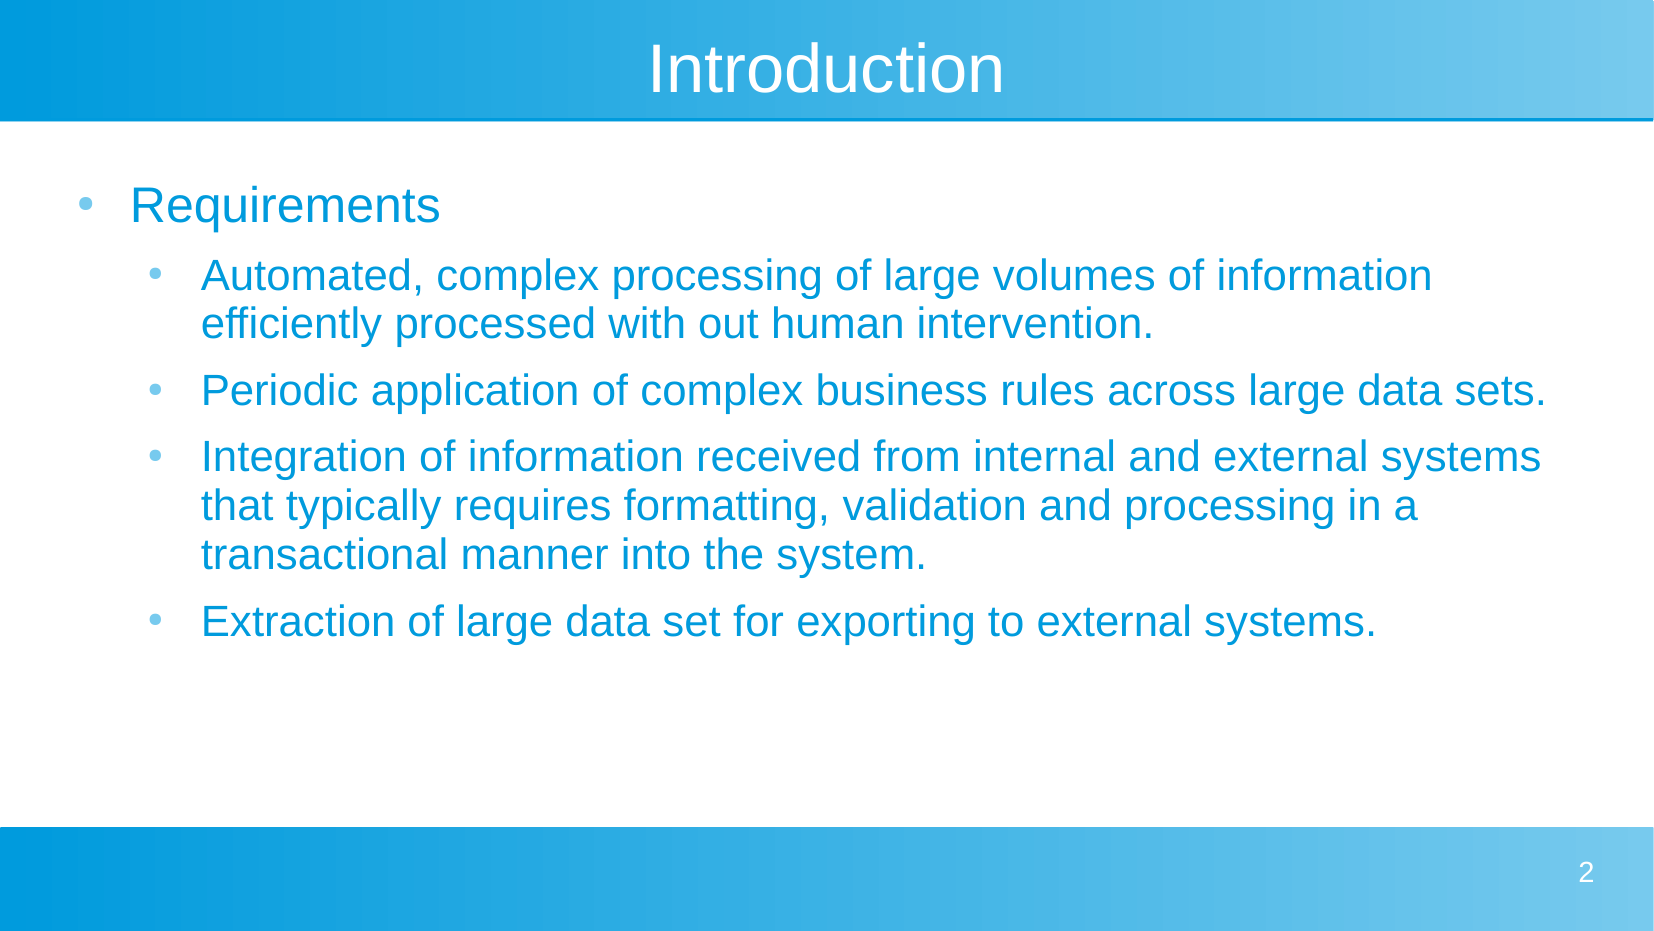

# Introduction
Requirements
Automated, complex processing of large volumes of information efficiently processed with out human intervention.
Periodic application of complex business rules across large data sets.
Integration of information received from internal and external systems that typically requires formatting, validation and processing in a transactional manner into the system.
Extraction of large data set for exporting to external systems.
2